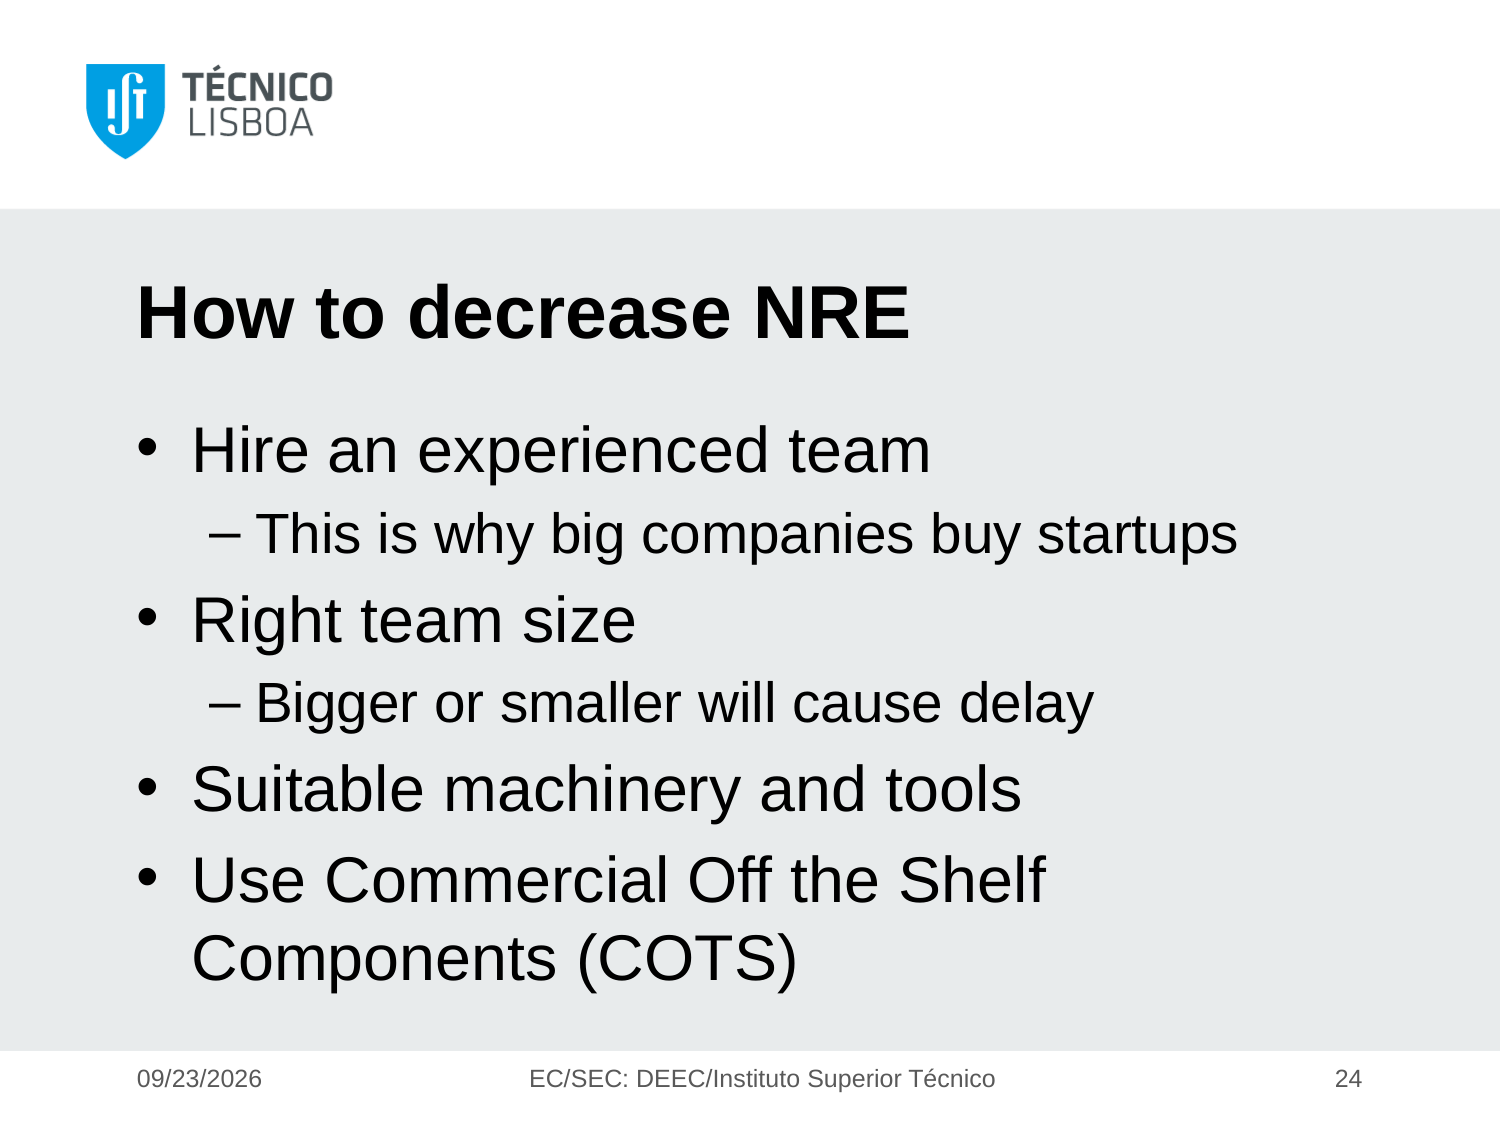

# How to decrease NRE
Hire an experienced team
This is why big companies buy startups
Right team size
Bigger or smaller will cause delay
Suitable machinery and tools
Use Commercial Off the Shelf Components (COTS)
EC/SEC: DEEC/Instituto Superior Técnico